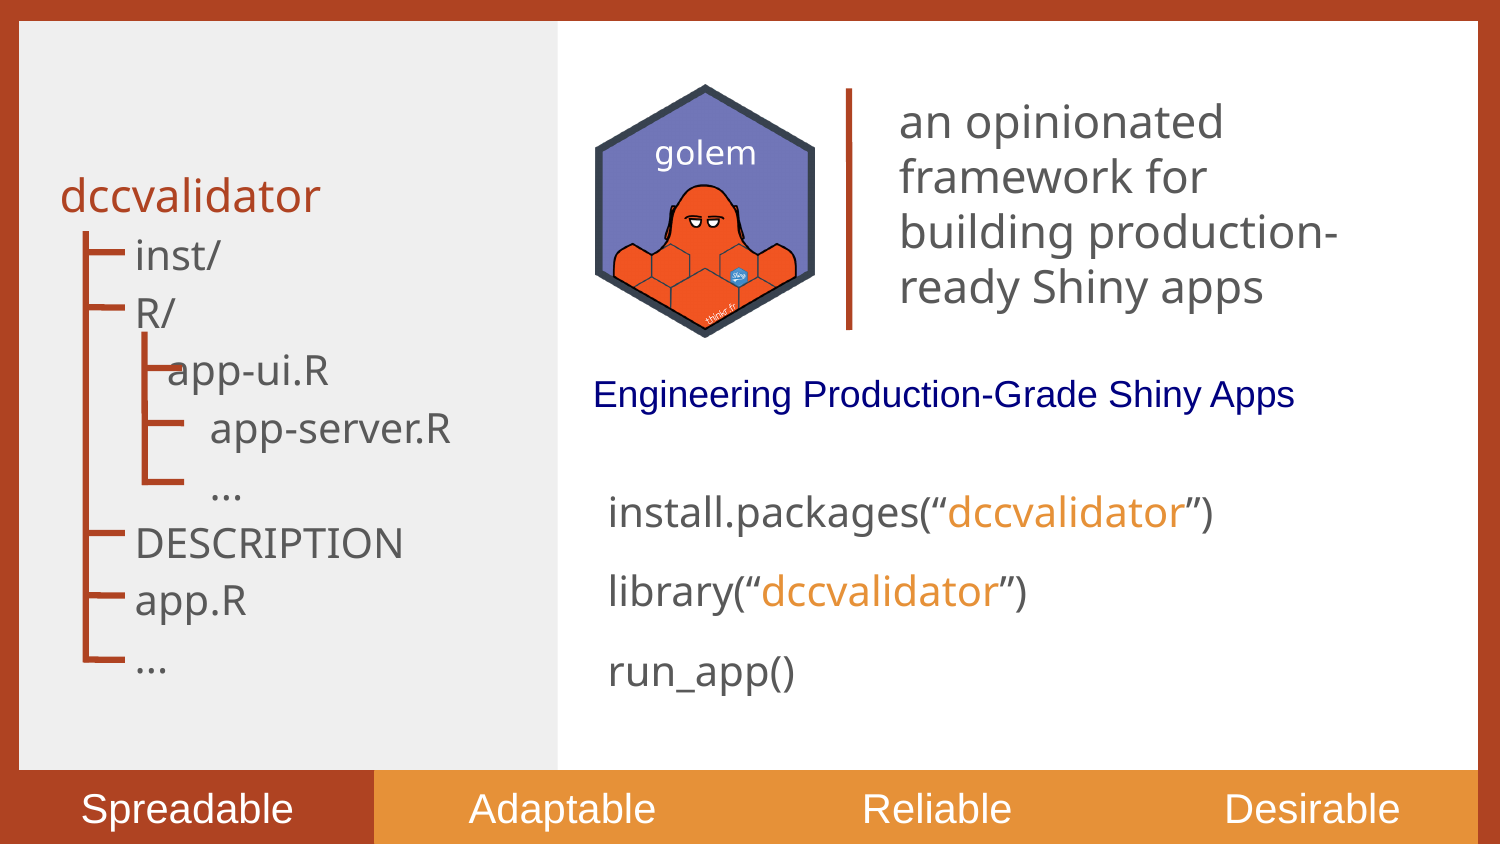

an opinionated framework for building production-ready Shiny apps
Engineering Production-Grade Shiny Apps
dccvalidator
inst/
R/
 app-ui.R
app-server.R
...
DESCRIPTION
app.R
...
install.packages(“dccvalidator”)
library(“dccvalidator”)
run_app()
Spreadable
Adaptable
Reliable
Desirable